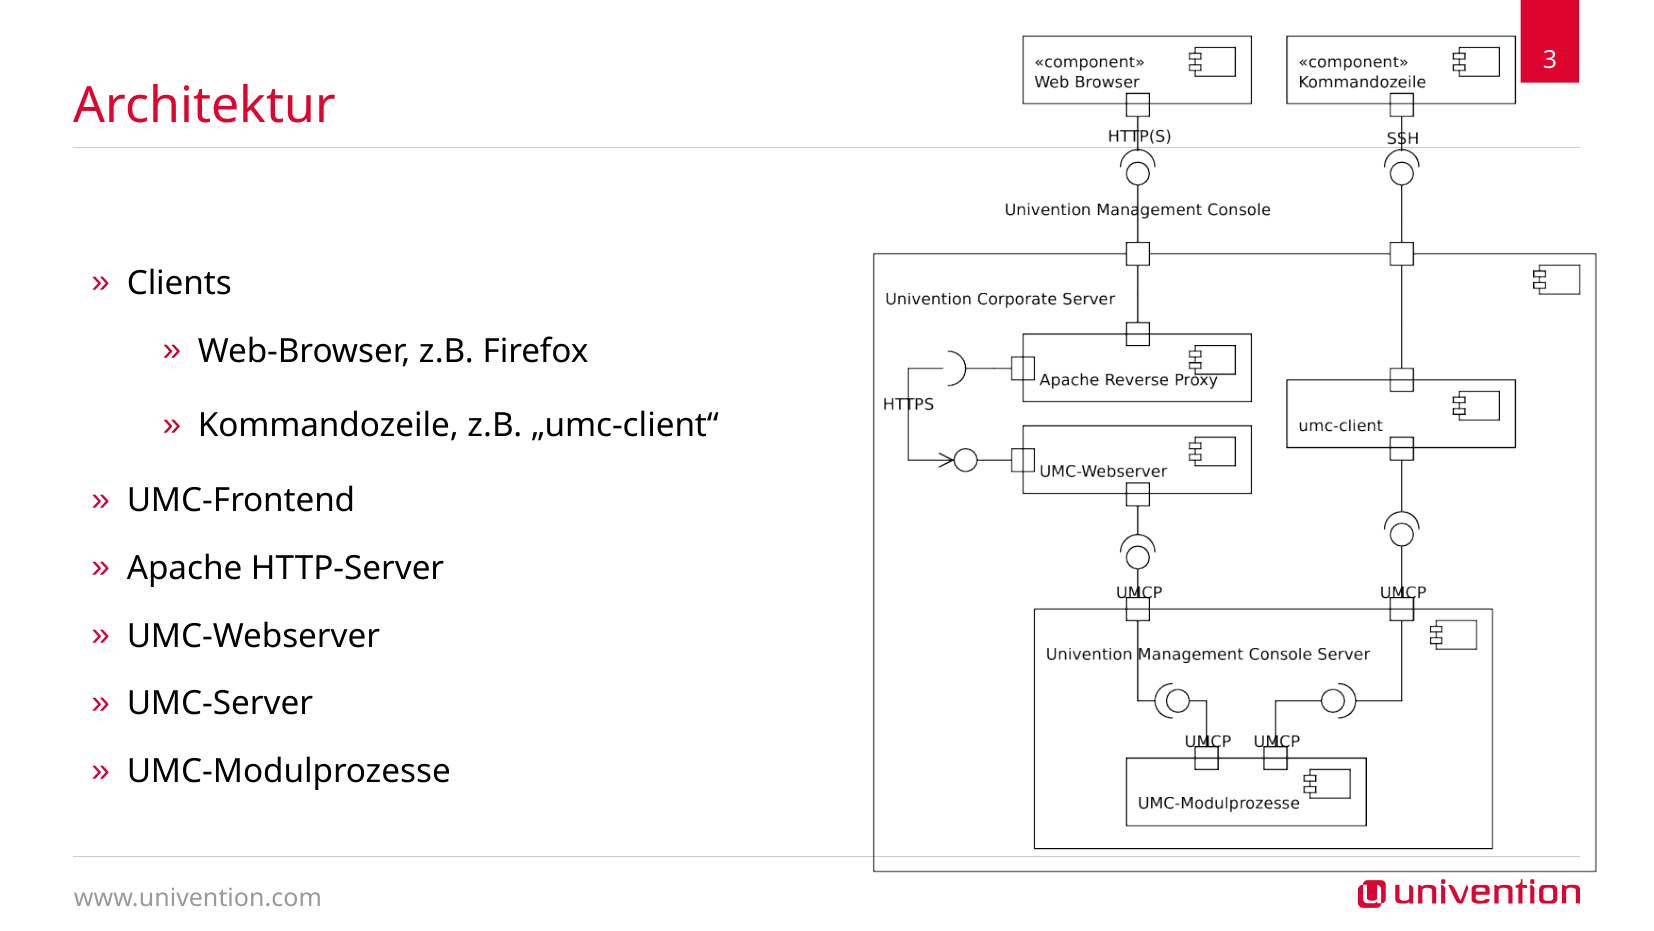

# Architektur
Clients
Web-Browser, z.B. Firefox
Kommandozeile, z.B. „umc-client“
UMC-Frontend
Apache HTTP-Server
UMC-Webserver
UMC-Server
UMC-Modulprozesse